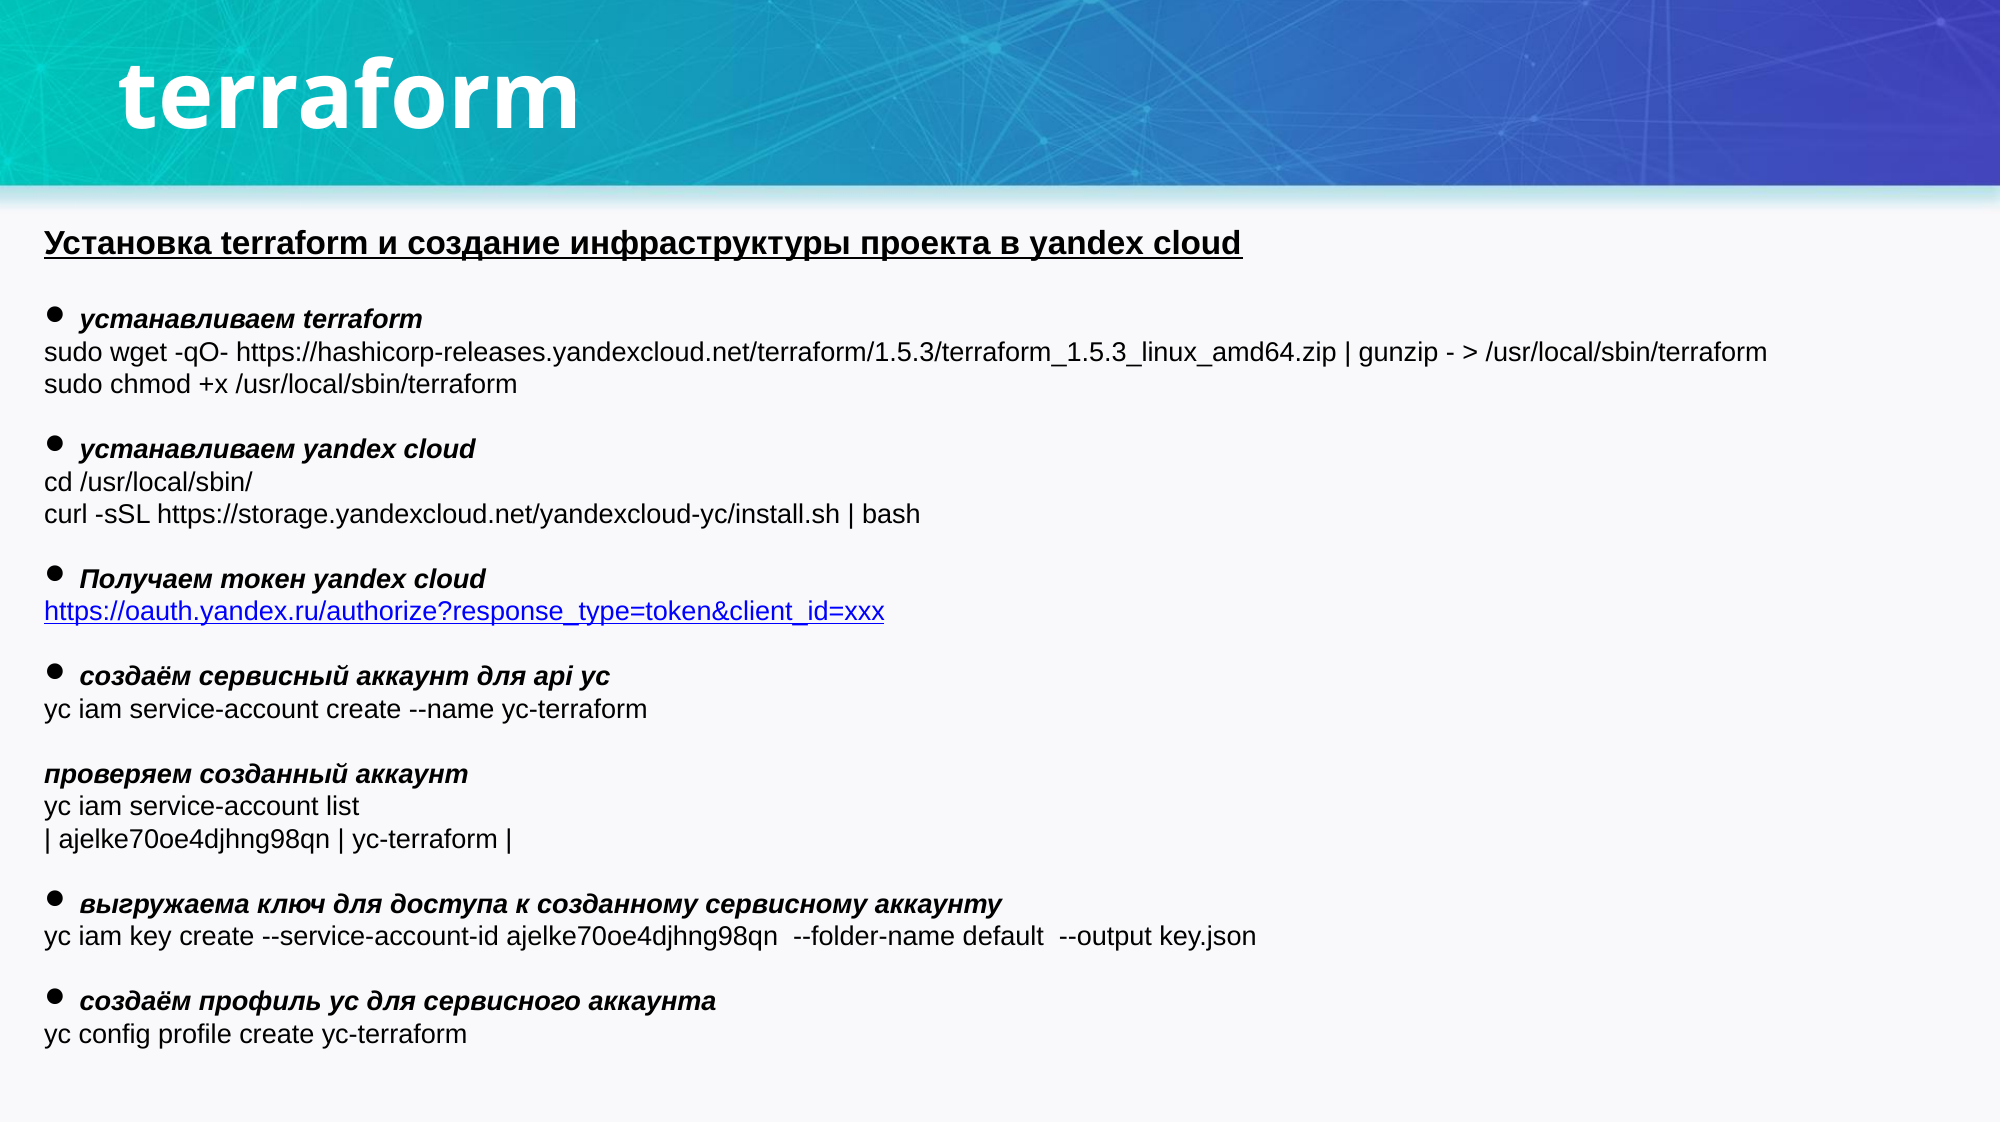

terraform
Установка terraform и создание инфраструктуры проекта в yandex cloud
устанавливаем terraform
sudo wget -qO- https://hashicorp-releases.yandexcloud.net/terraform/1.5.3/terraform_1.5.3_linux_amd64.zip | gunzip - > /usr/local/sbin/terraform
sudo chmod +x /usr/local/sbin/terraform
устанавливаем yandex cloud
cd /usr/local/sbin/
curl -sSL https://storage.yandexcloud.net/yandexcloud-yc/install.sh | bash
Получаем токен yandex cloud
https://oauth.yandex.ru/authorize?response_type=token&client_id=xxx
cоздаём сервисный аккаунт для api yc
yc iam service-account create --name yc-terraform
проверяем созданный аккаунт
yc iam service-account list
| ajelke70oe4djhng98qn | yc-terraform |
выгружаема ключ для доступа к созданному сервисному аккаунту
yc iam key create --service-account-id ajelke70oe4djhng98qn --folder-name default --output key.json
создаём профиль yc для сервисного аккаунта
yc config profile create yc-terraform